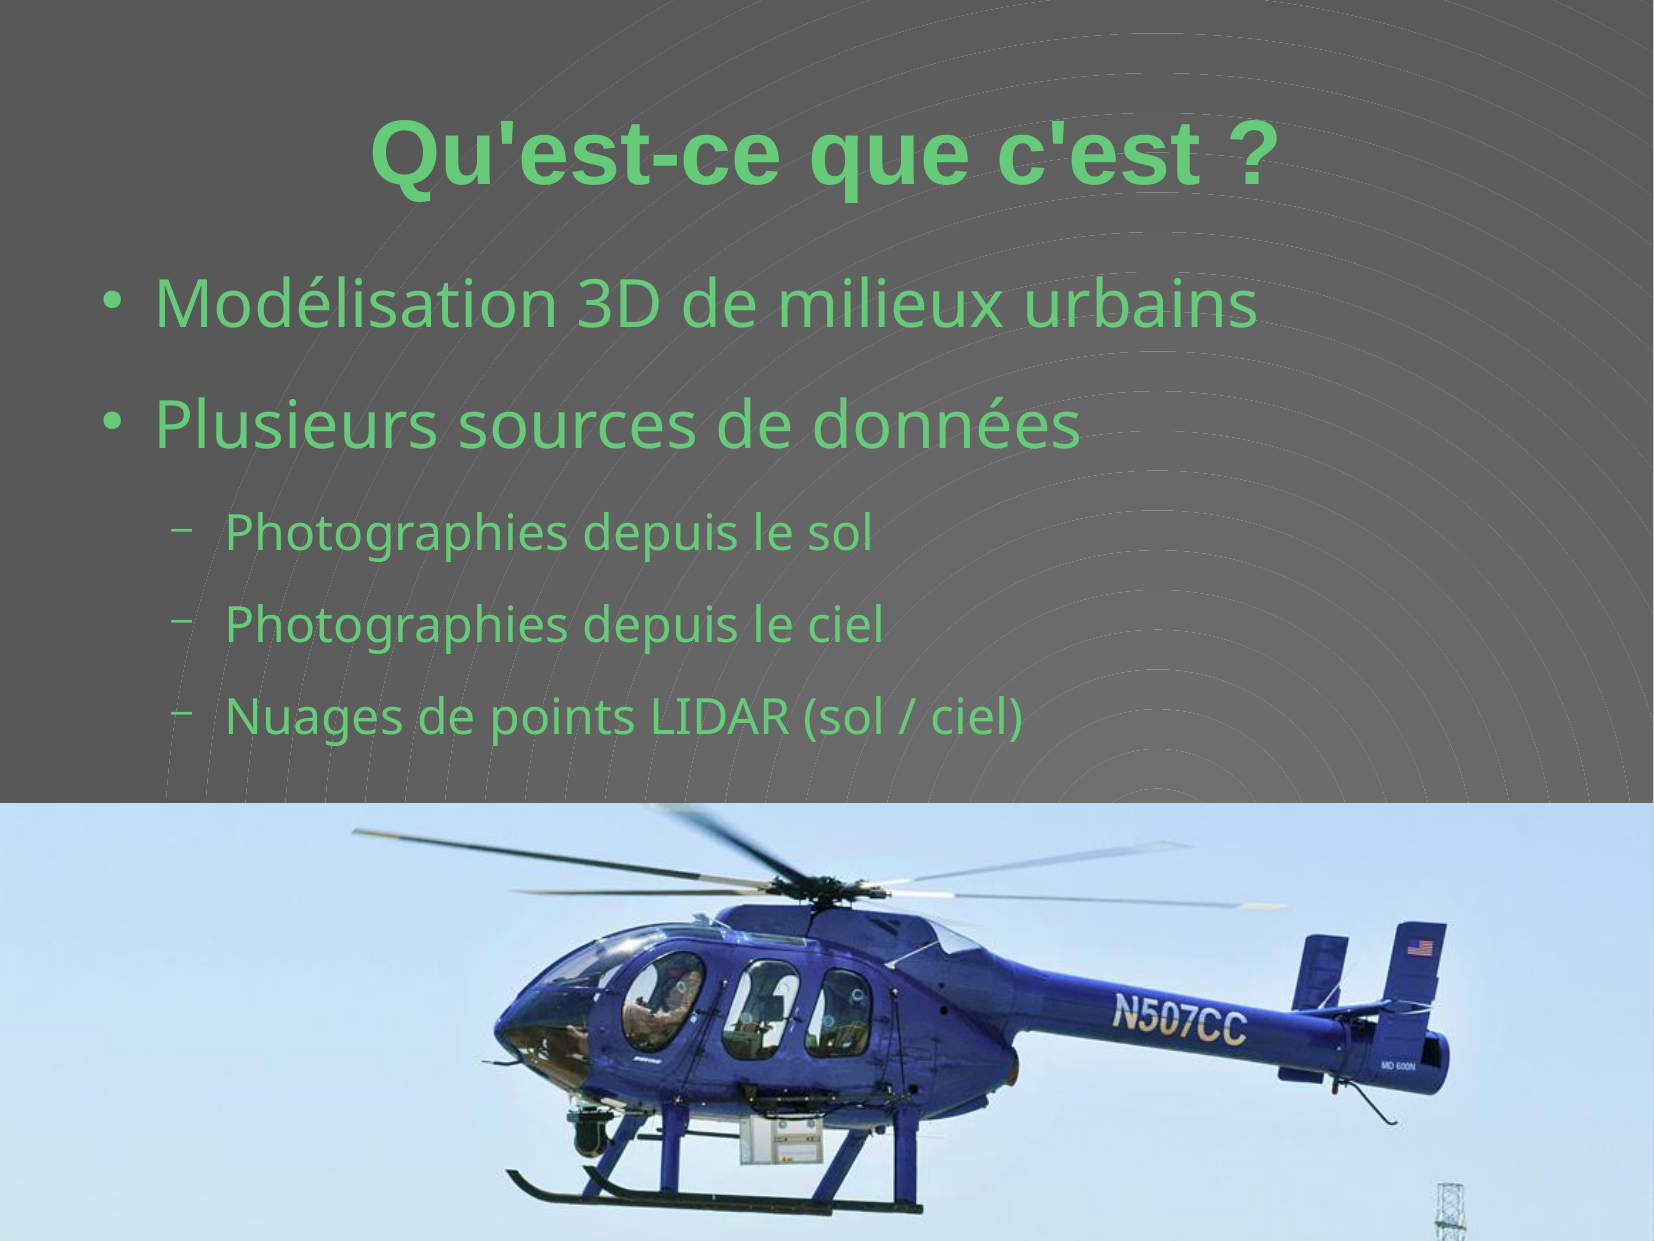

# Qu'est-ce que c'est ?
Modélisation 3D de milieux urbains
Plusieurs sources de données
Photographies depuis le sol
Photographies depuis le ciel
Nuages de points LIDAR (sol / ciel)